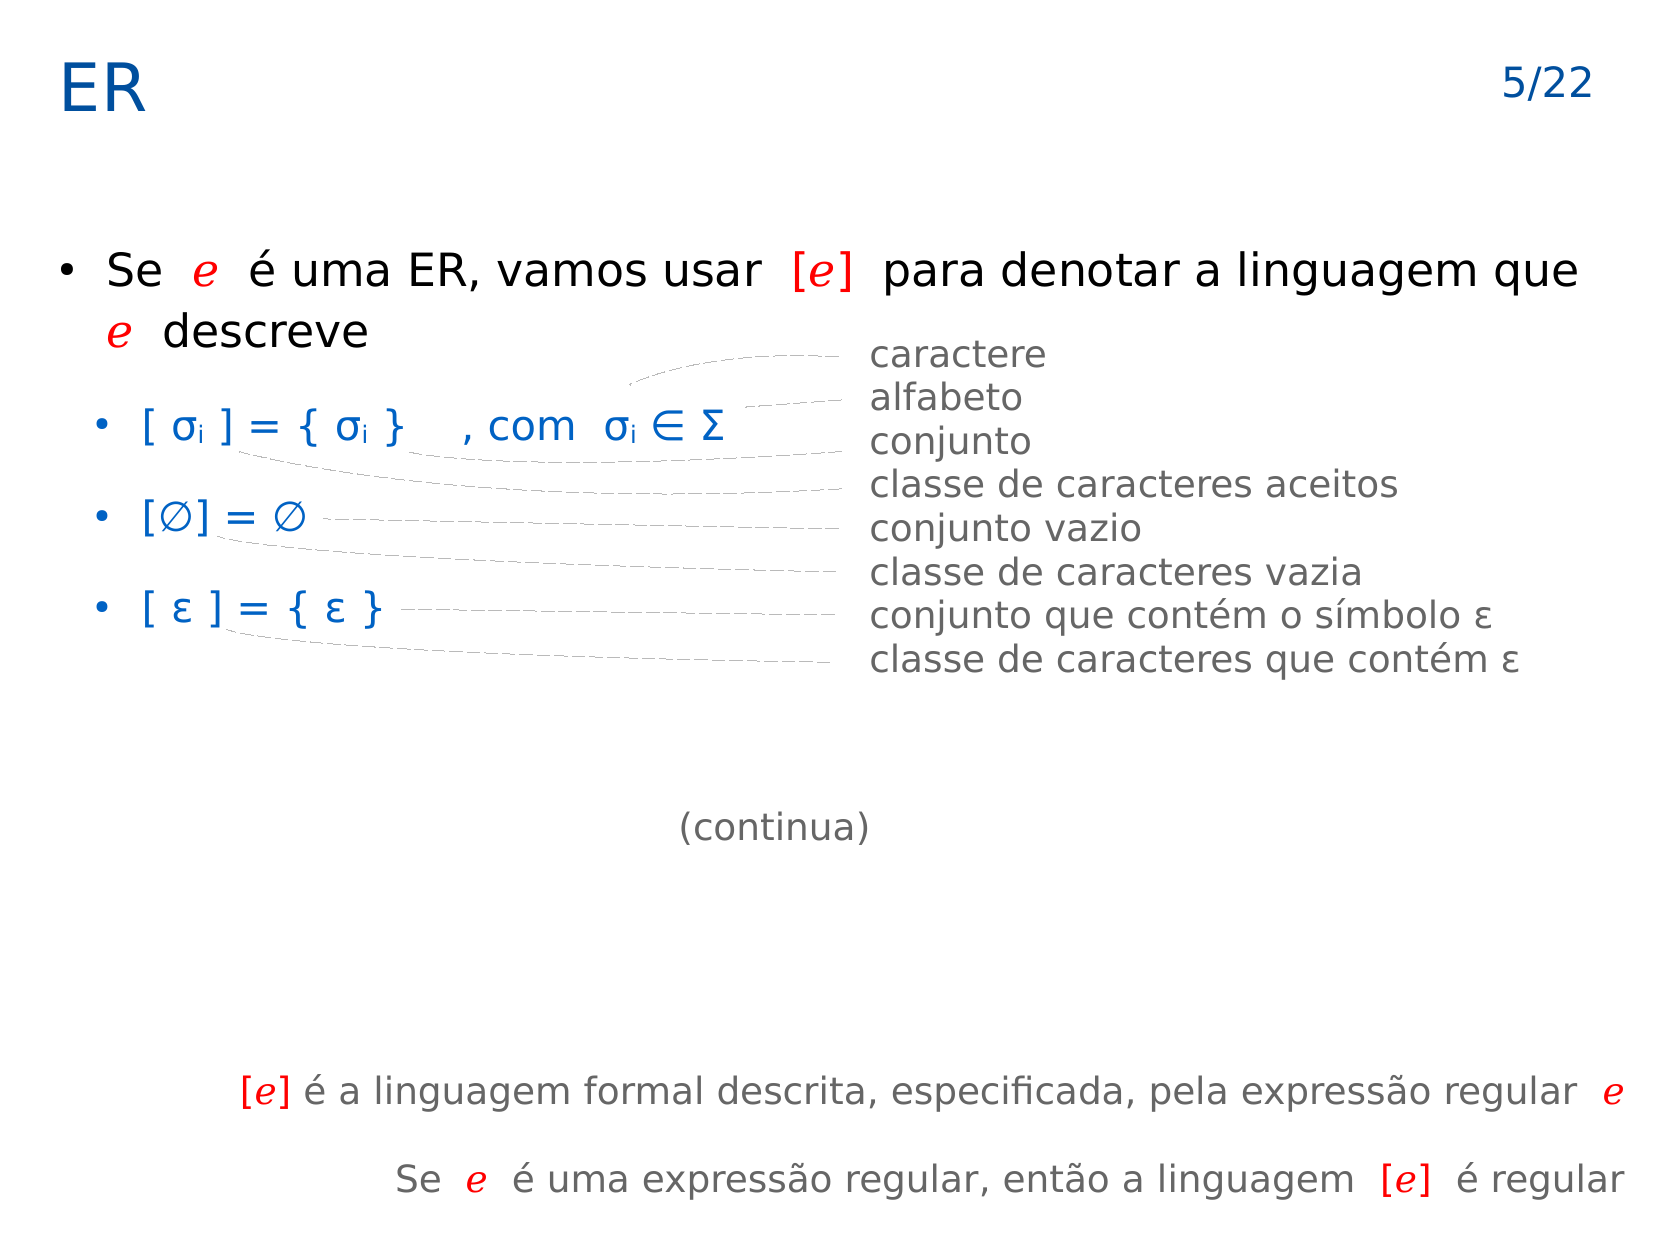

# ER
5
Se ℯ é uma ER, vamos usar [ℯ] para denotar a linguagem que ℯ descreve
[ σi ] = { σi } , com σi ∈ Σ
[∅] = ∅
[ ε ] = { ε }
caractere
alfabeto
conjunto
classe de caracteres aceitos
conjunto vazio
classe de caracteres vazia
conjunto que contém o símbolo ε
classe de caracteres que contém ε
(continua)
[ℯ] é a linguagem formal descrita, especificada, pela expressão regular ℯ
Se ℯ é uma expressão regular, então a linguagem [ℯ] é regular